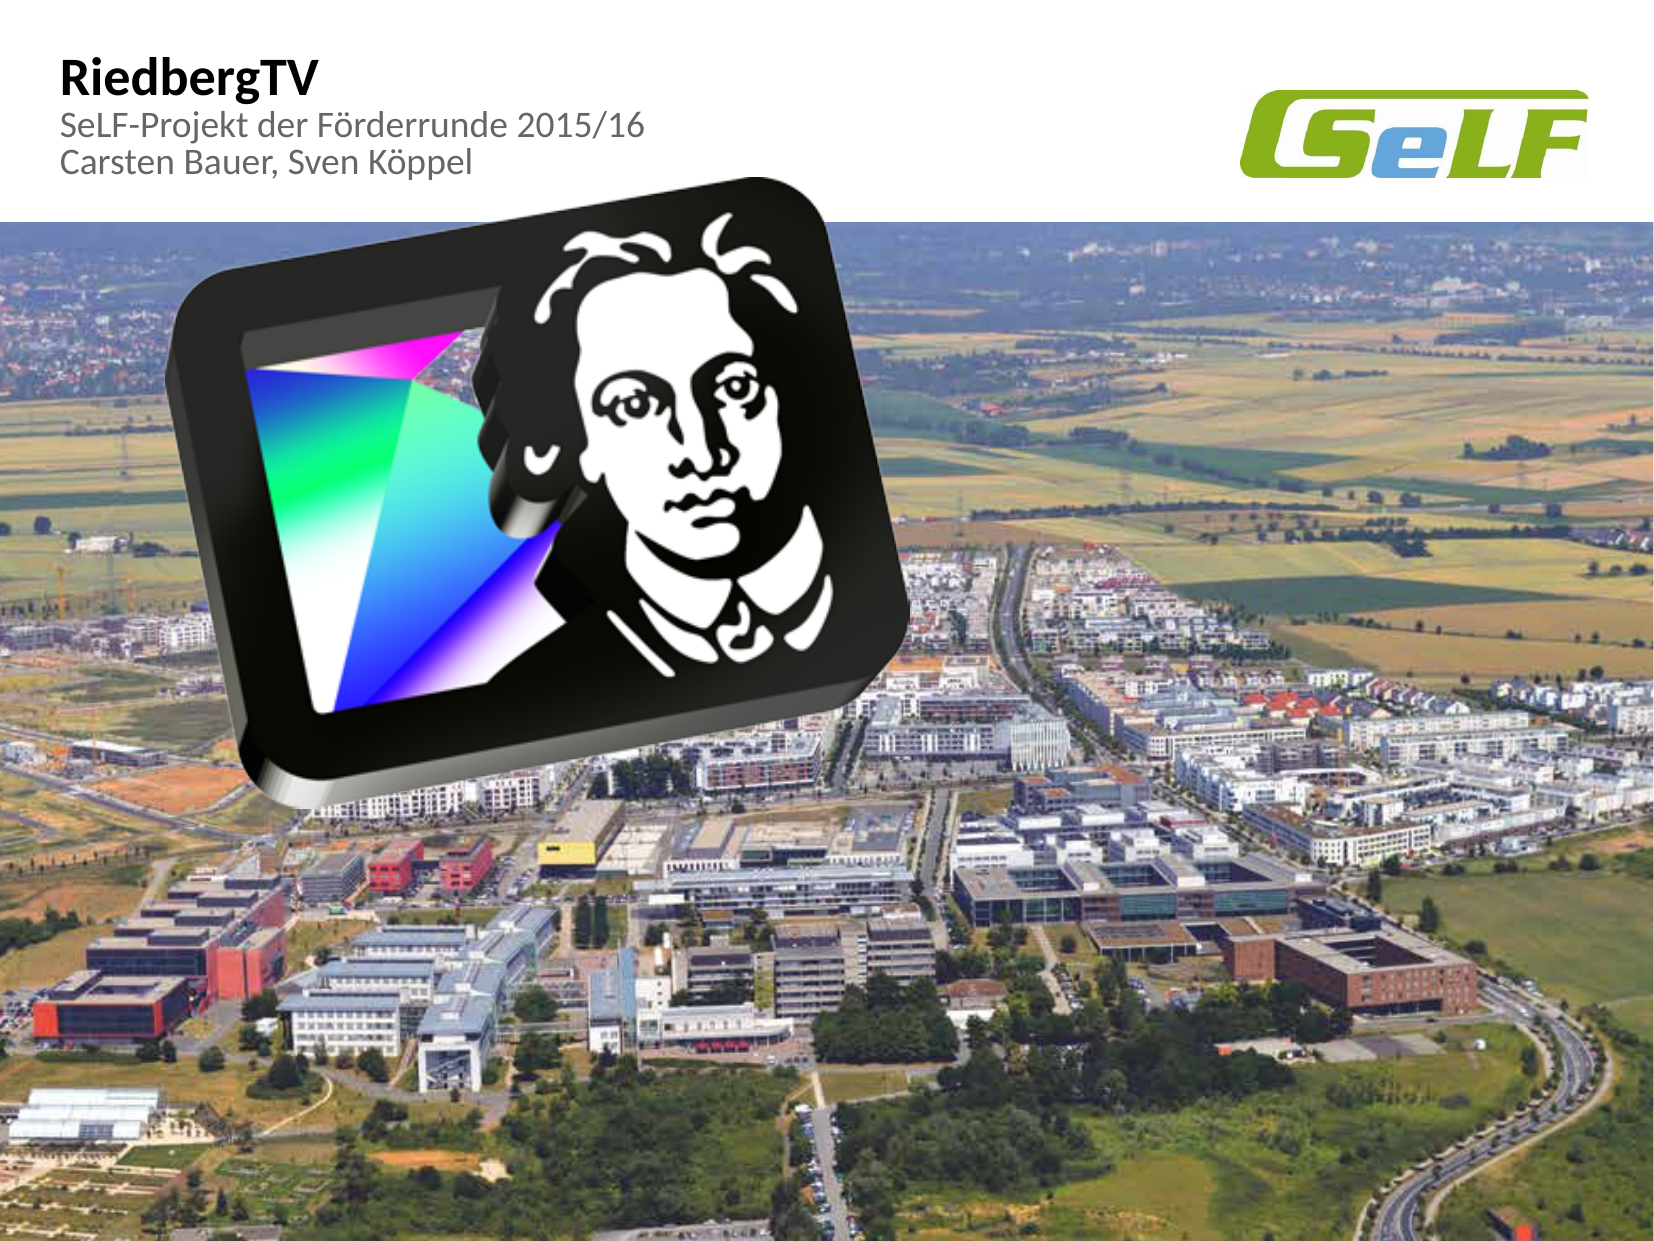

RiedbergTV
SeLF-Projekt der Förderrunde 2015/16
Carsten Bauer, Sven Köppel